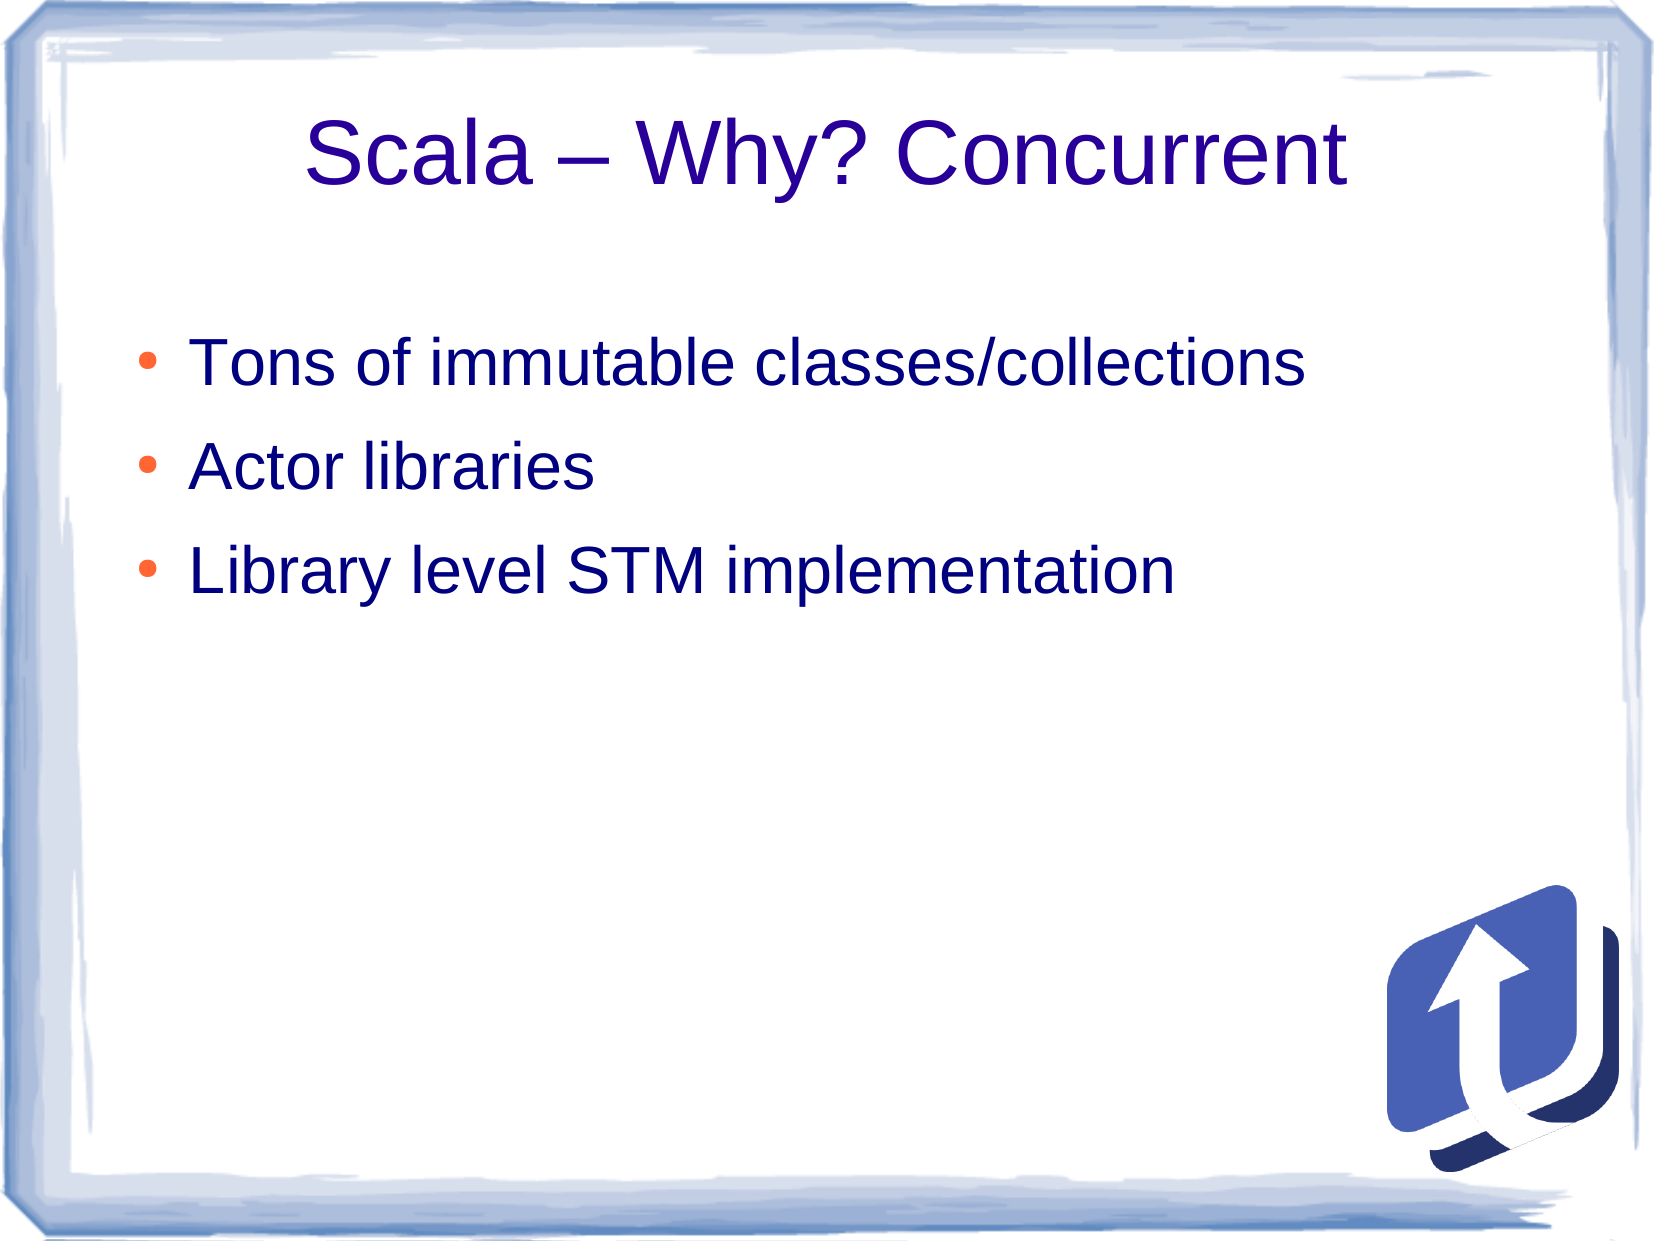

# Scala – Why? Concurrent
Tons of immutable classes/collections
Actor libraries
Library level STM implementation